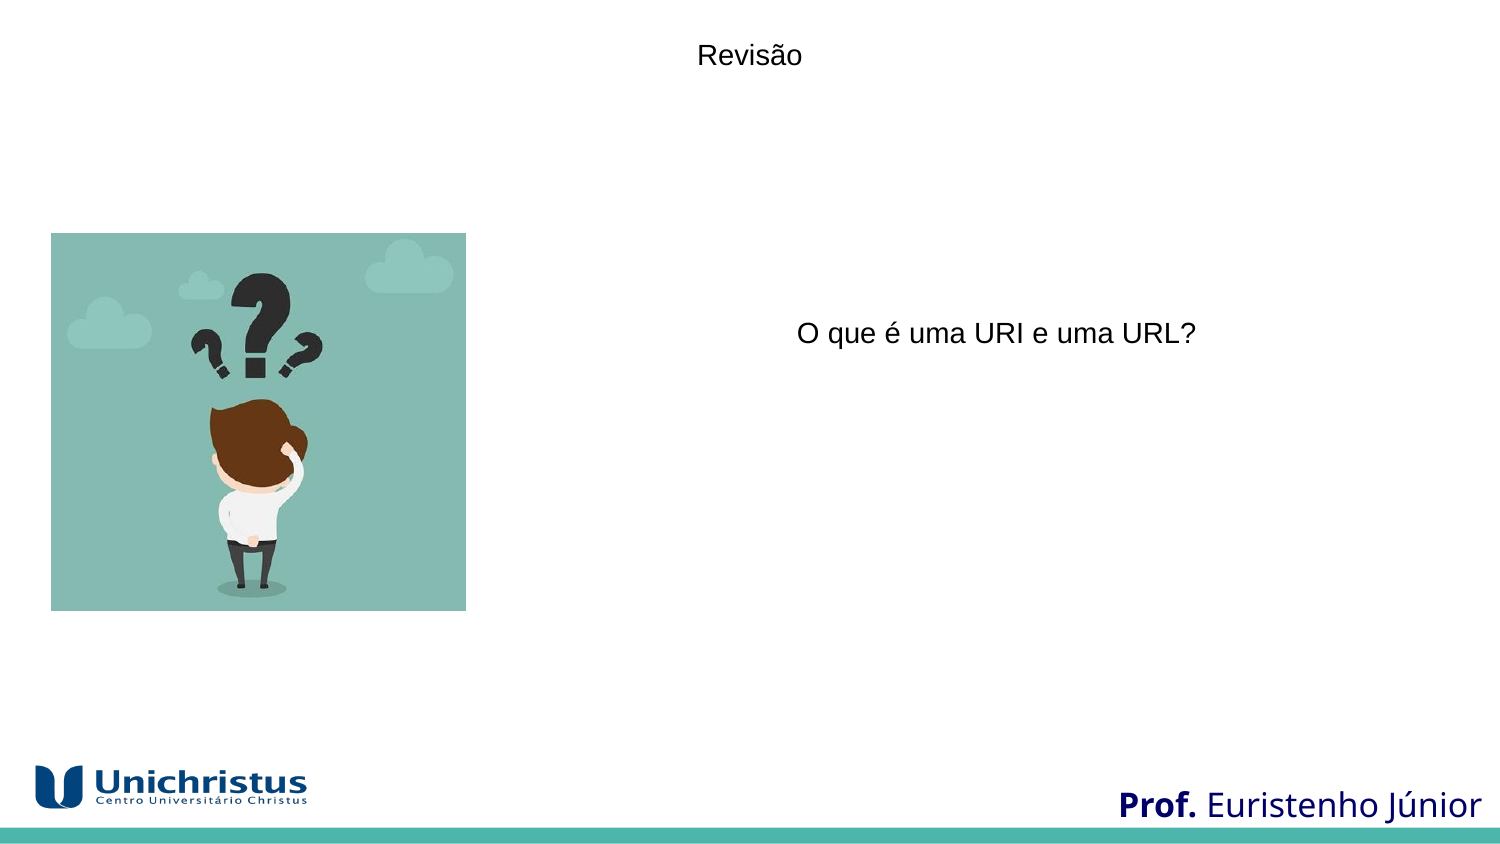

# Revisão
O que é uma URI e uma URL?
Prof. Euristenho Júnior